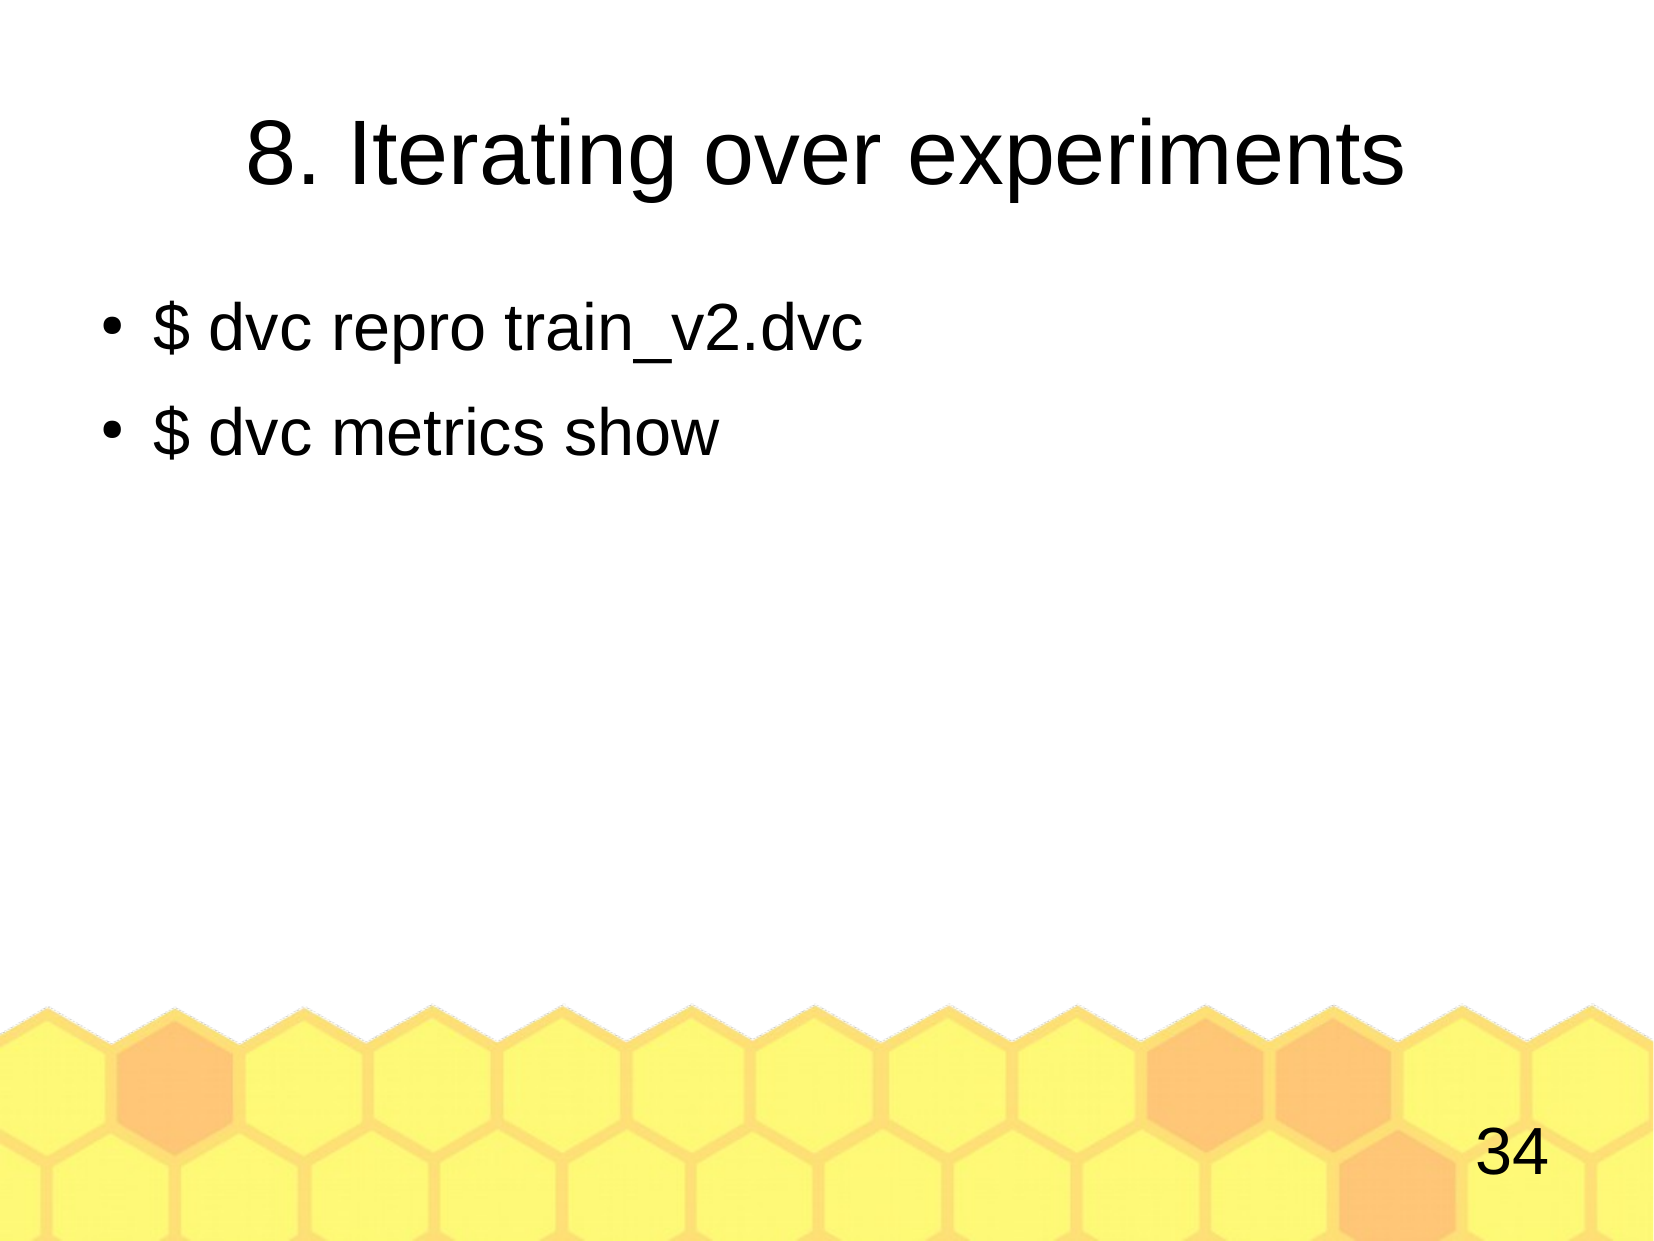

# 8. Iterating over experiments
$ dvc repro train_v2.dvc
$ dvc metrics show
34